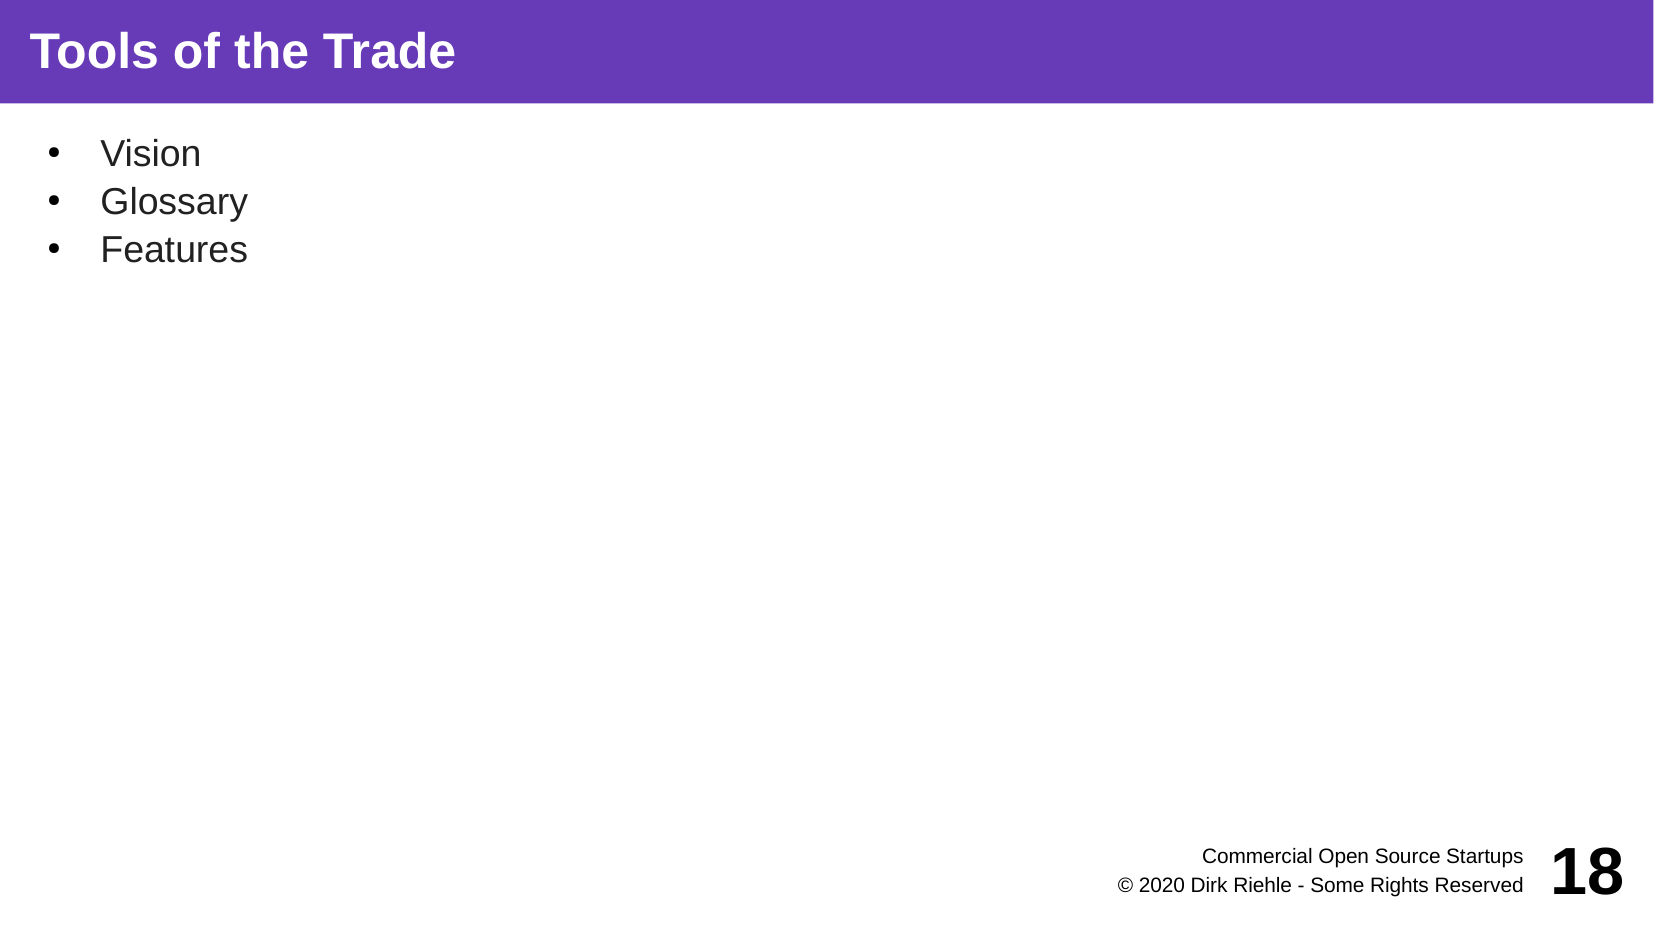

# Tools of the Trade
Vision
Glossary
Features
Commercial Open Source Startups
18
© 2020 Dirk Riehle - Some Rights Reserved